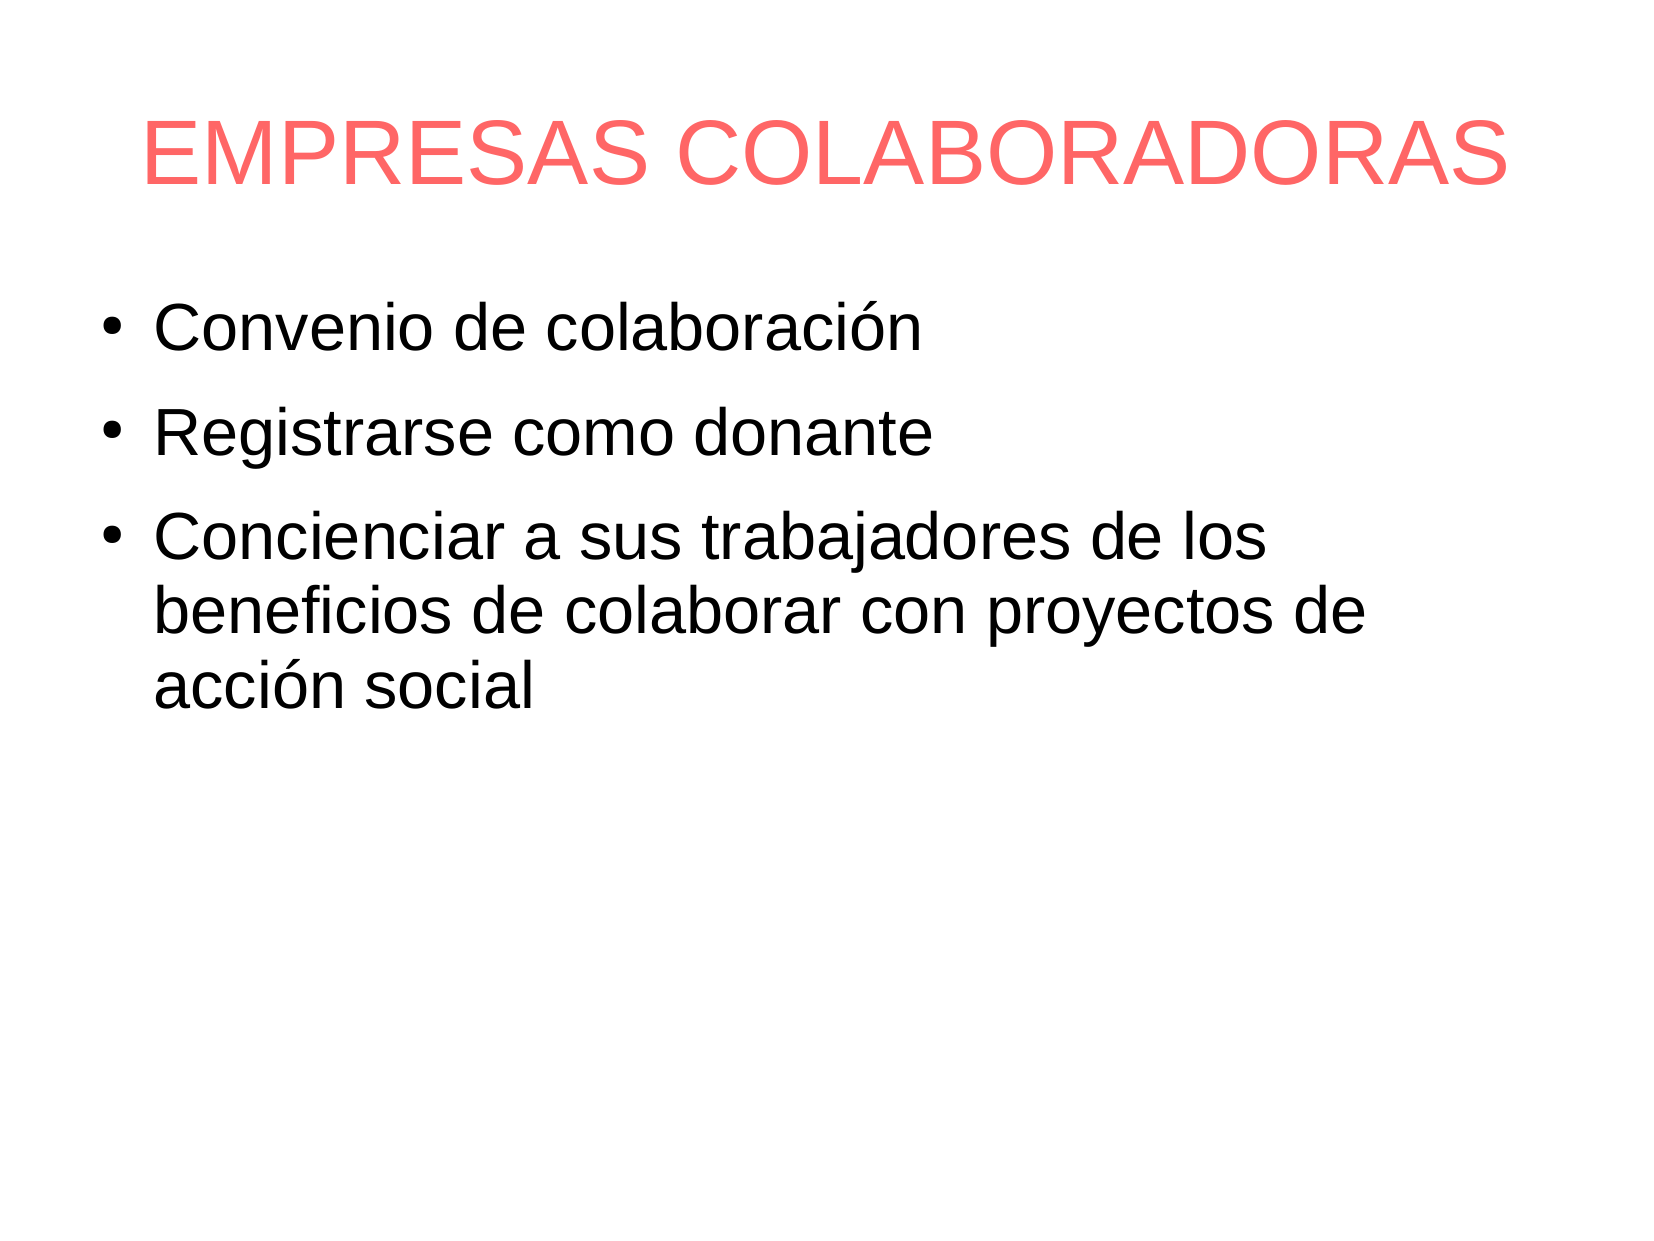

# EMPRESAS COLABORADORAS
Convenio de colaboración
Registrarse como donante
Concienciar a sus trabajadores de los beneficios de colaborar con proyectos de acción social